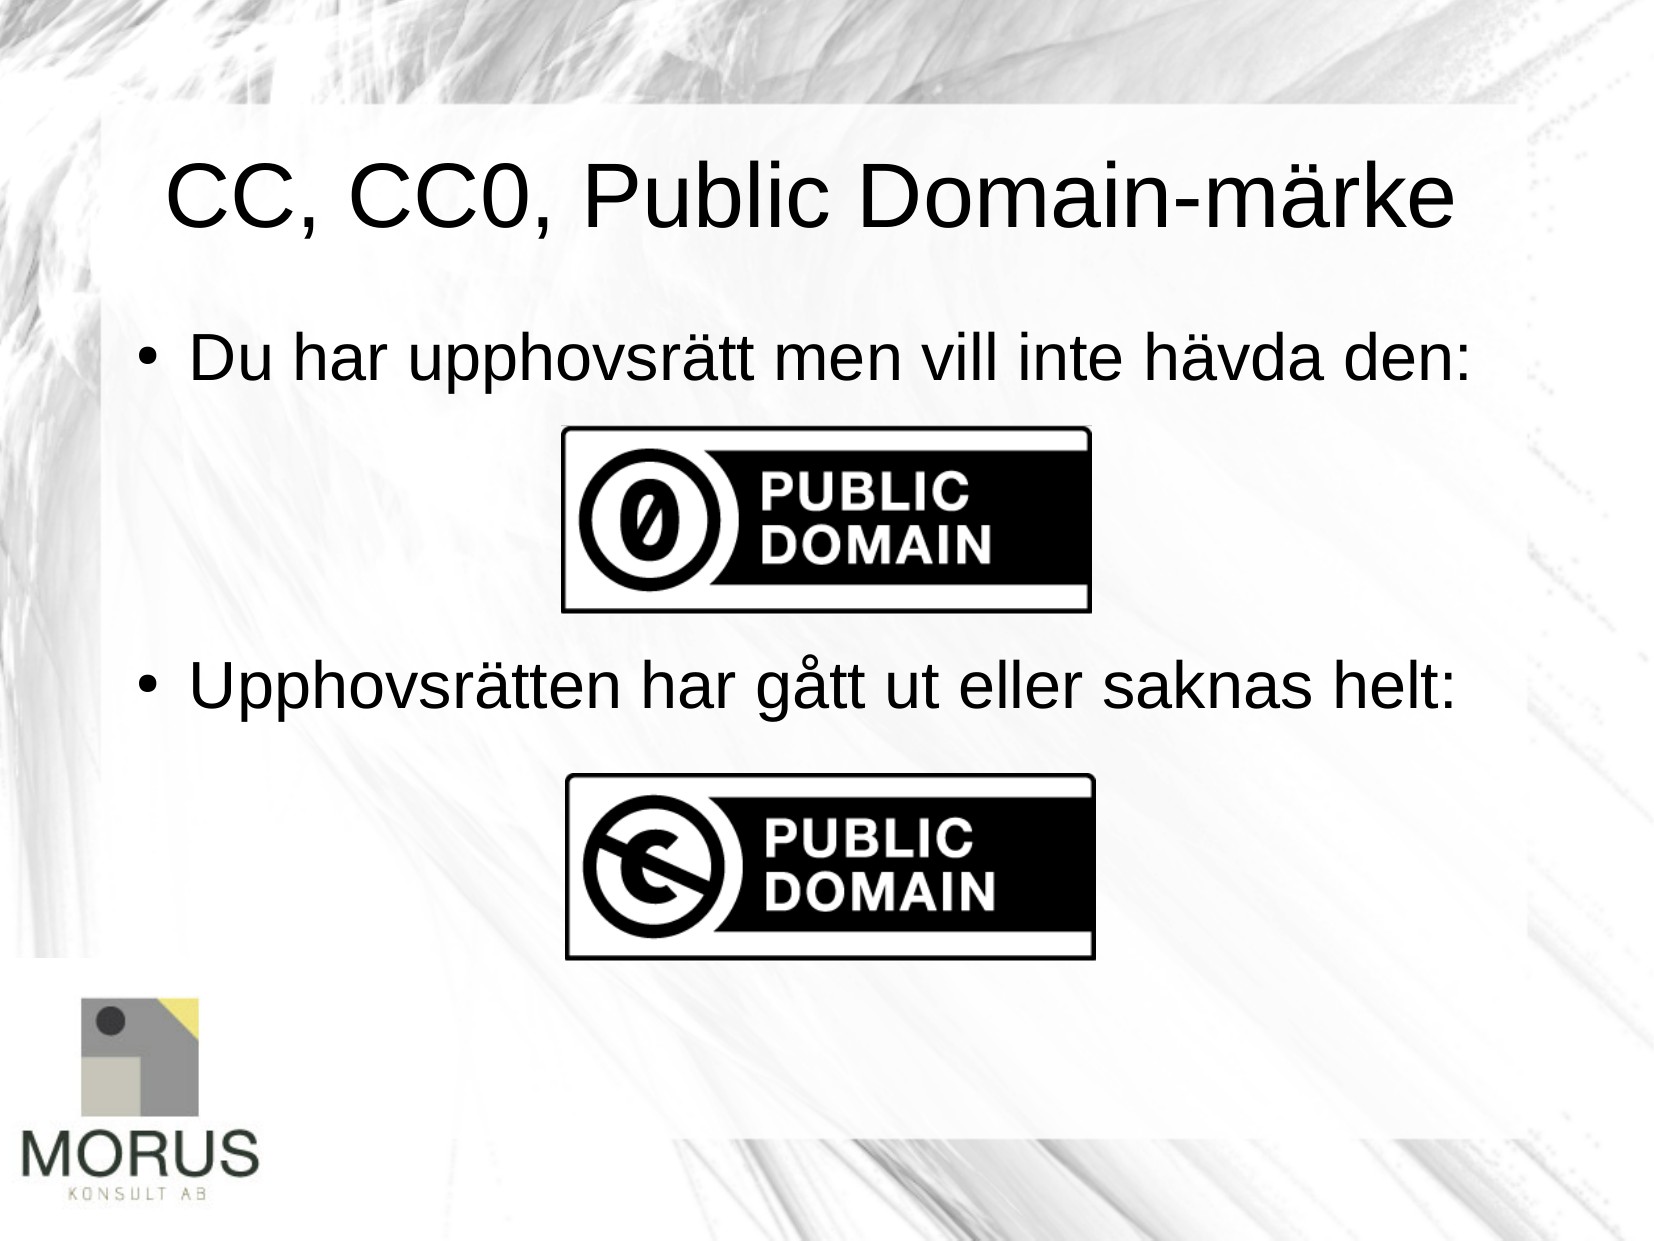

# CC, CC0, Public Domain-märke
Du har upphovsrätt men vill inte hävda den:
Upphovsrätten har gått ut eller saknas helt: